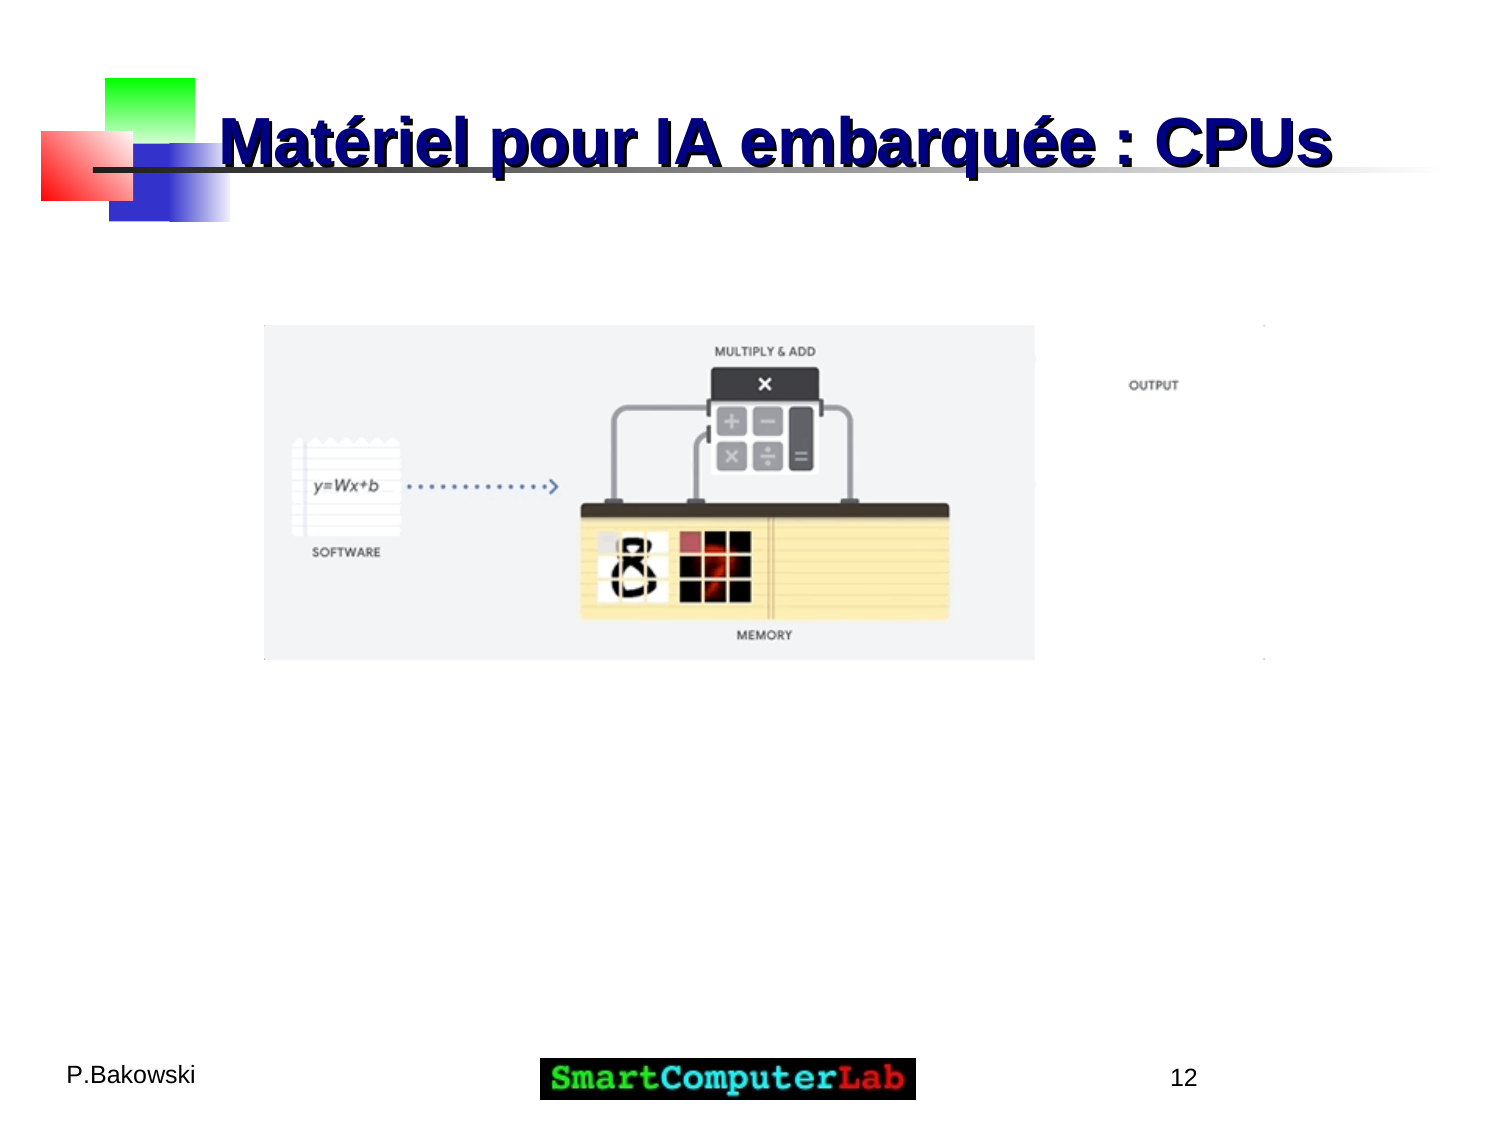

# Matériel pour IA embarquée : CPUs
12